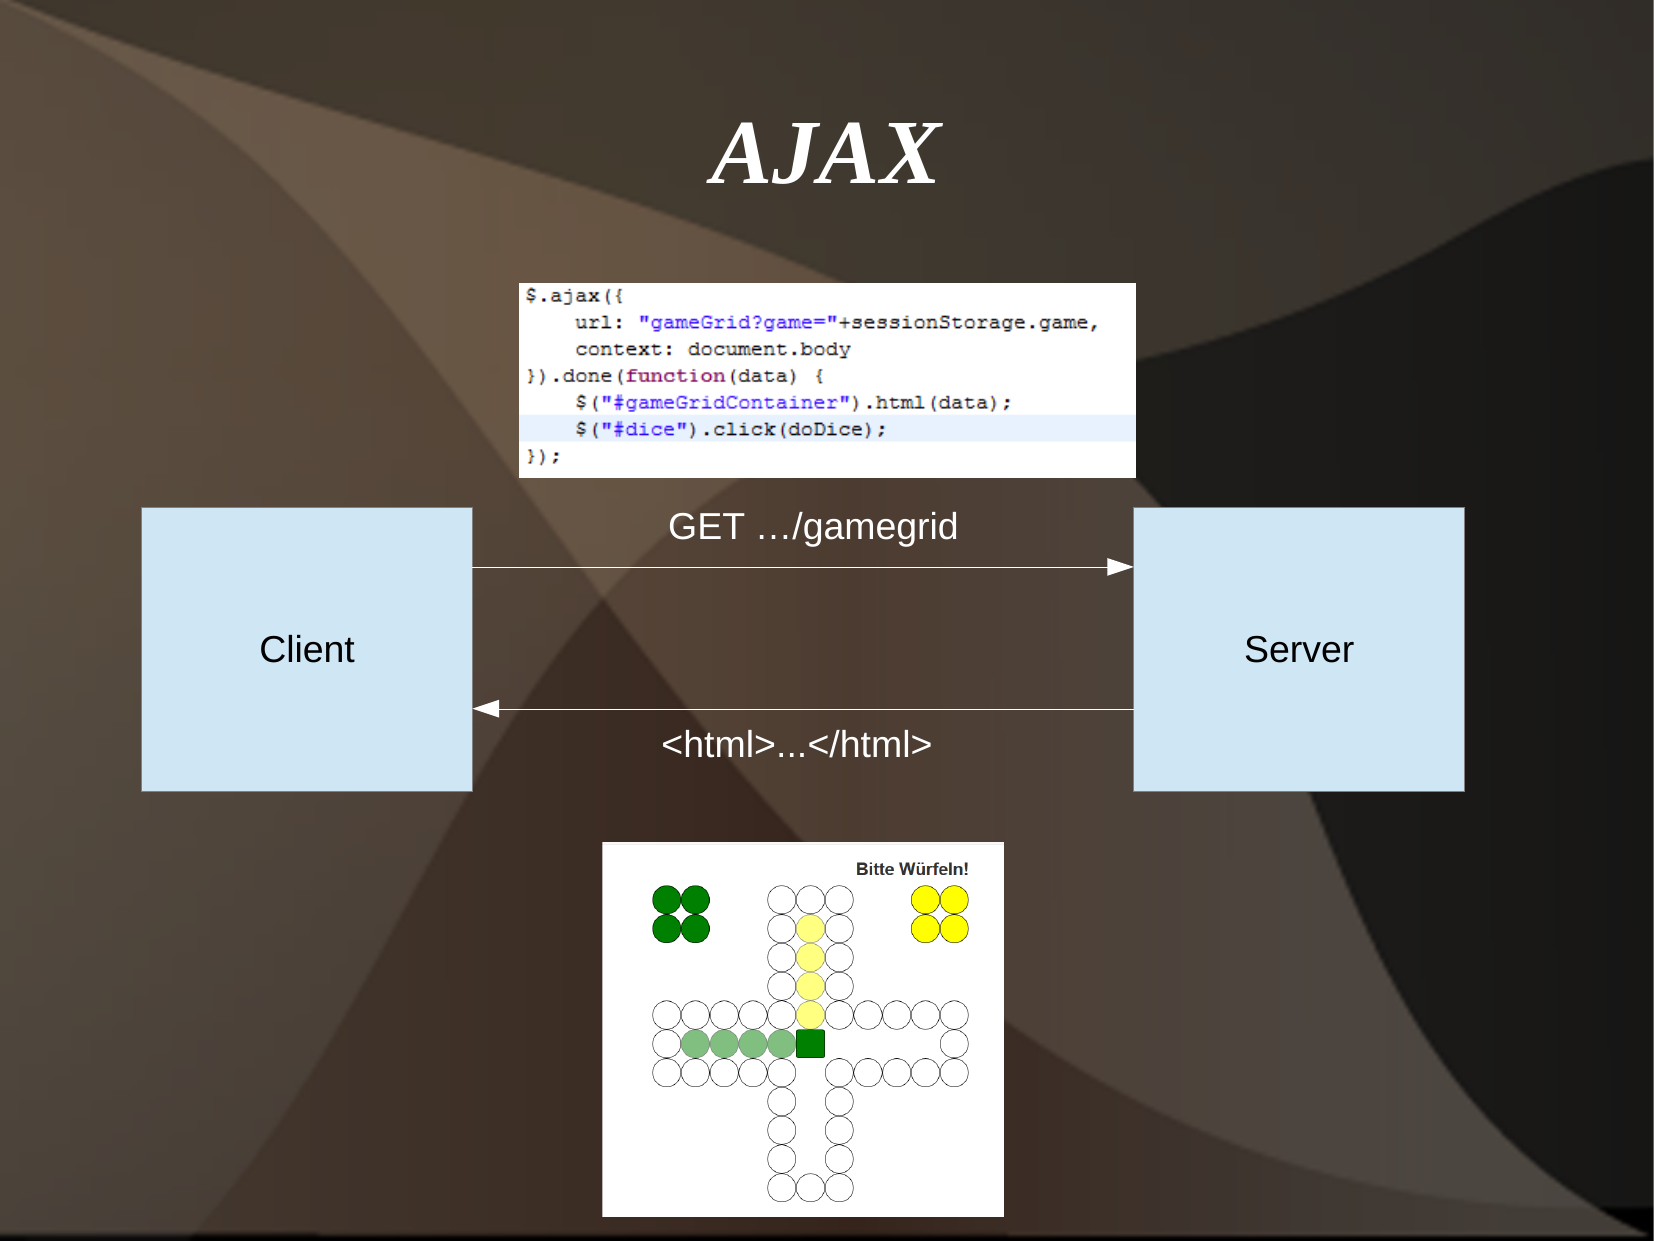

# AJAX
GET …/gamegrid
Client
Server
<html>...</html>